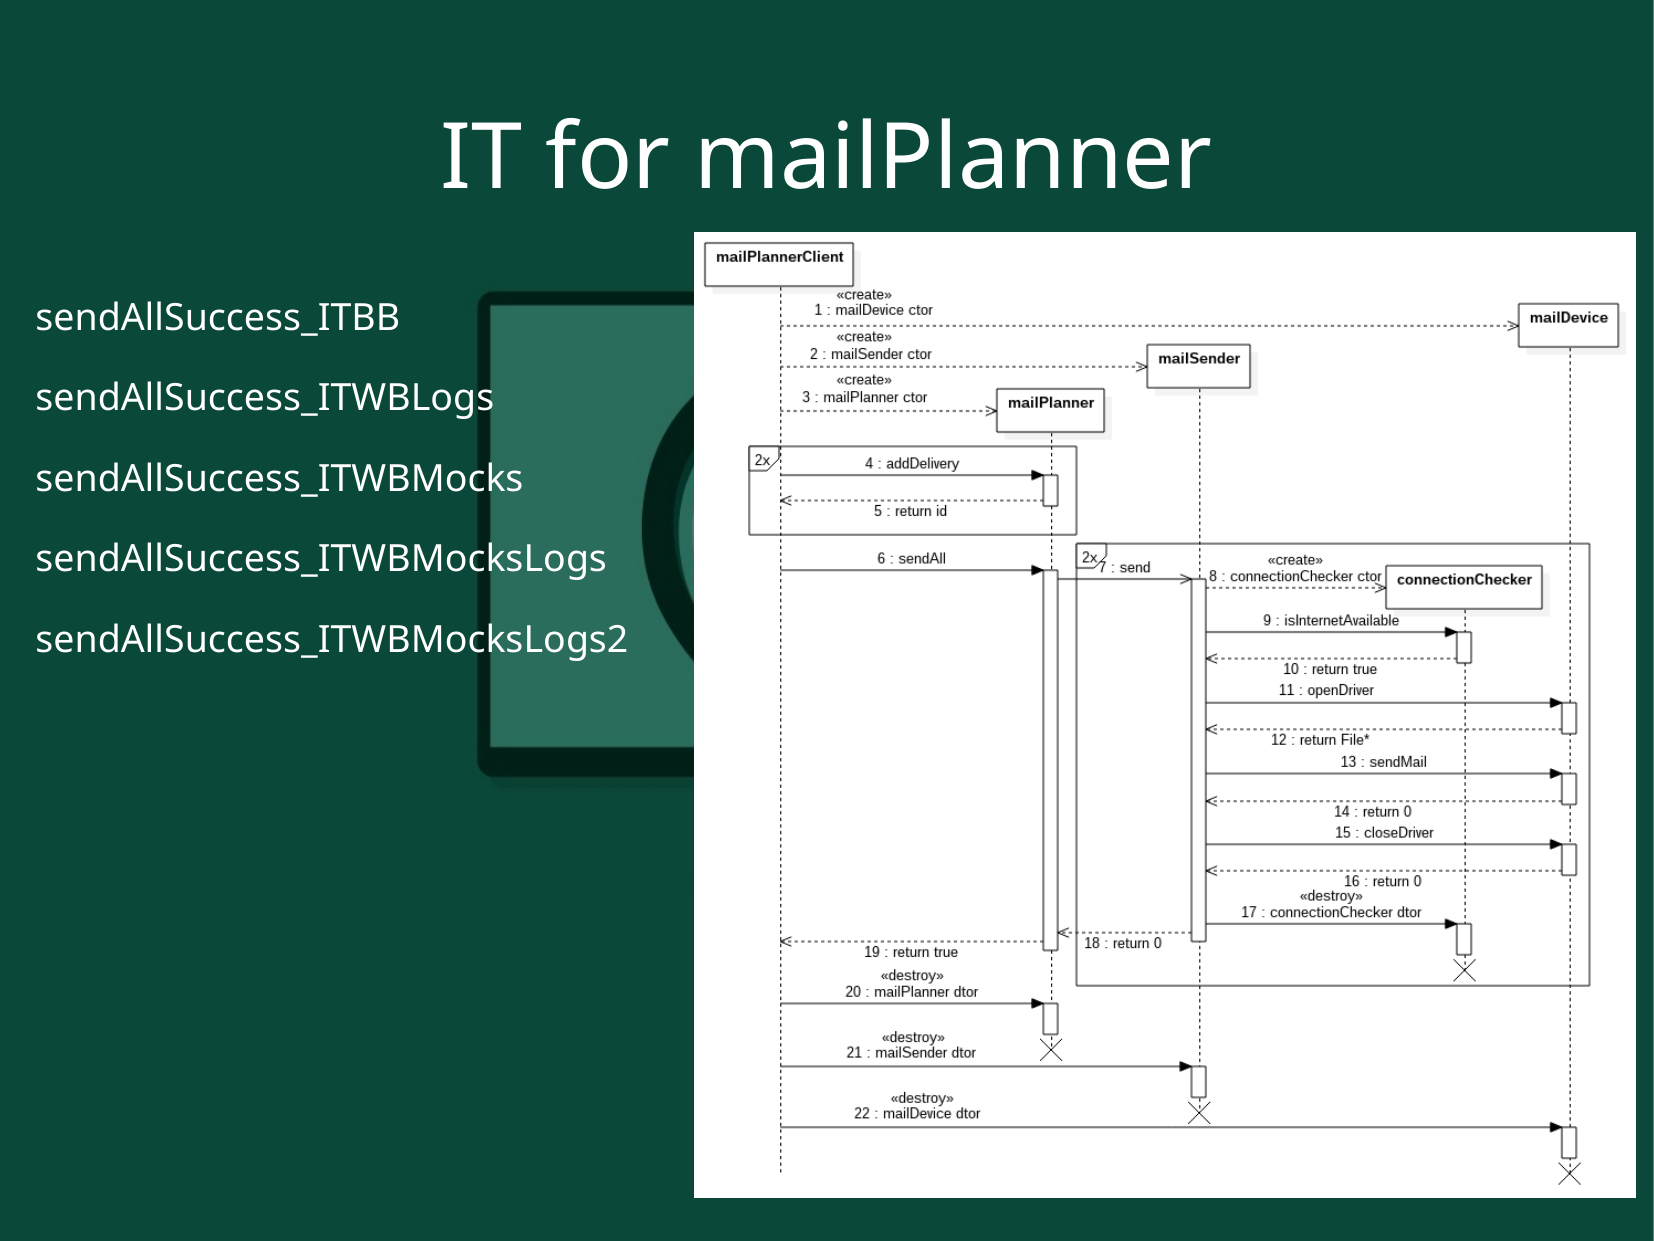

# IT for mailPlanner
sendAllSuccess_ITBB
sendAllSuccess_ITWBLogs
sendAllSuccess_ITWBMocks
sendAllSuccess_ITWBMocksLogs
sendAllSuccess_ITWBMocksLogs2